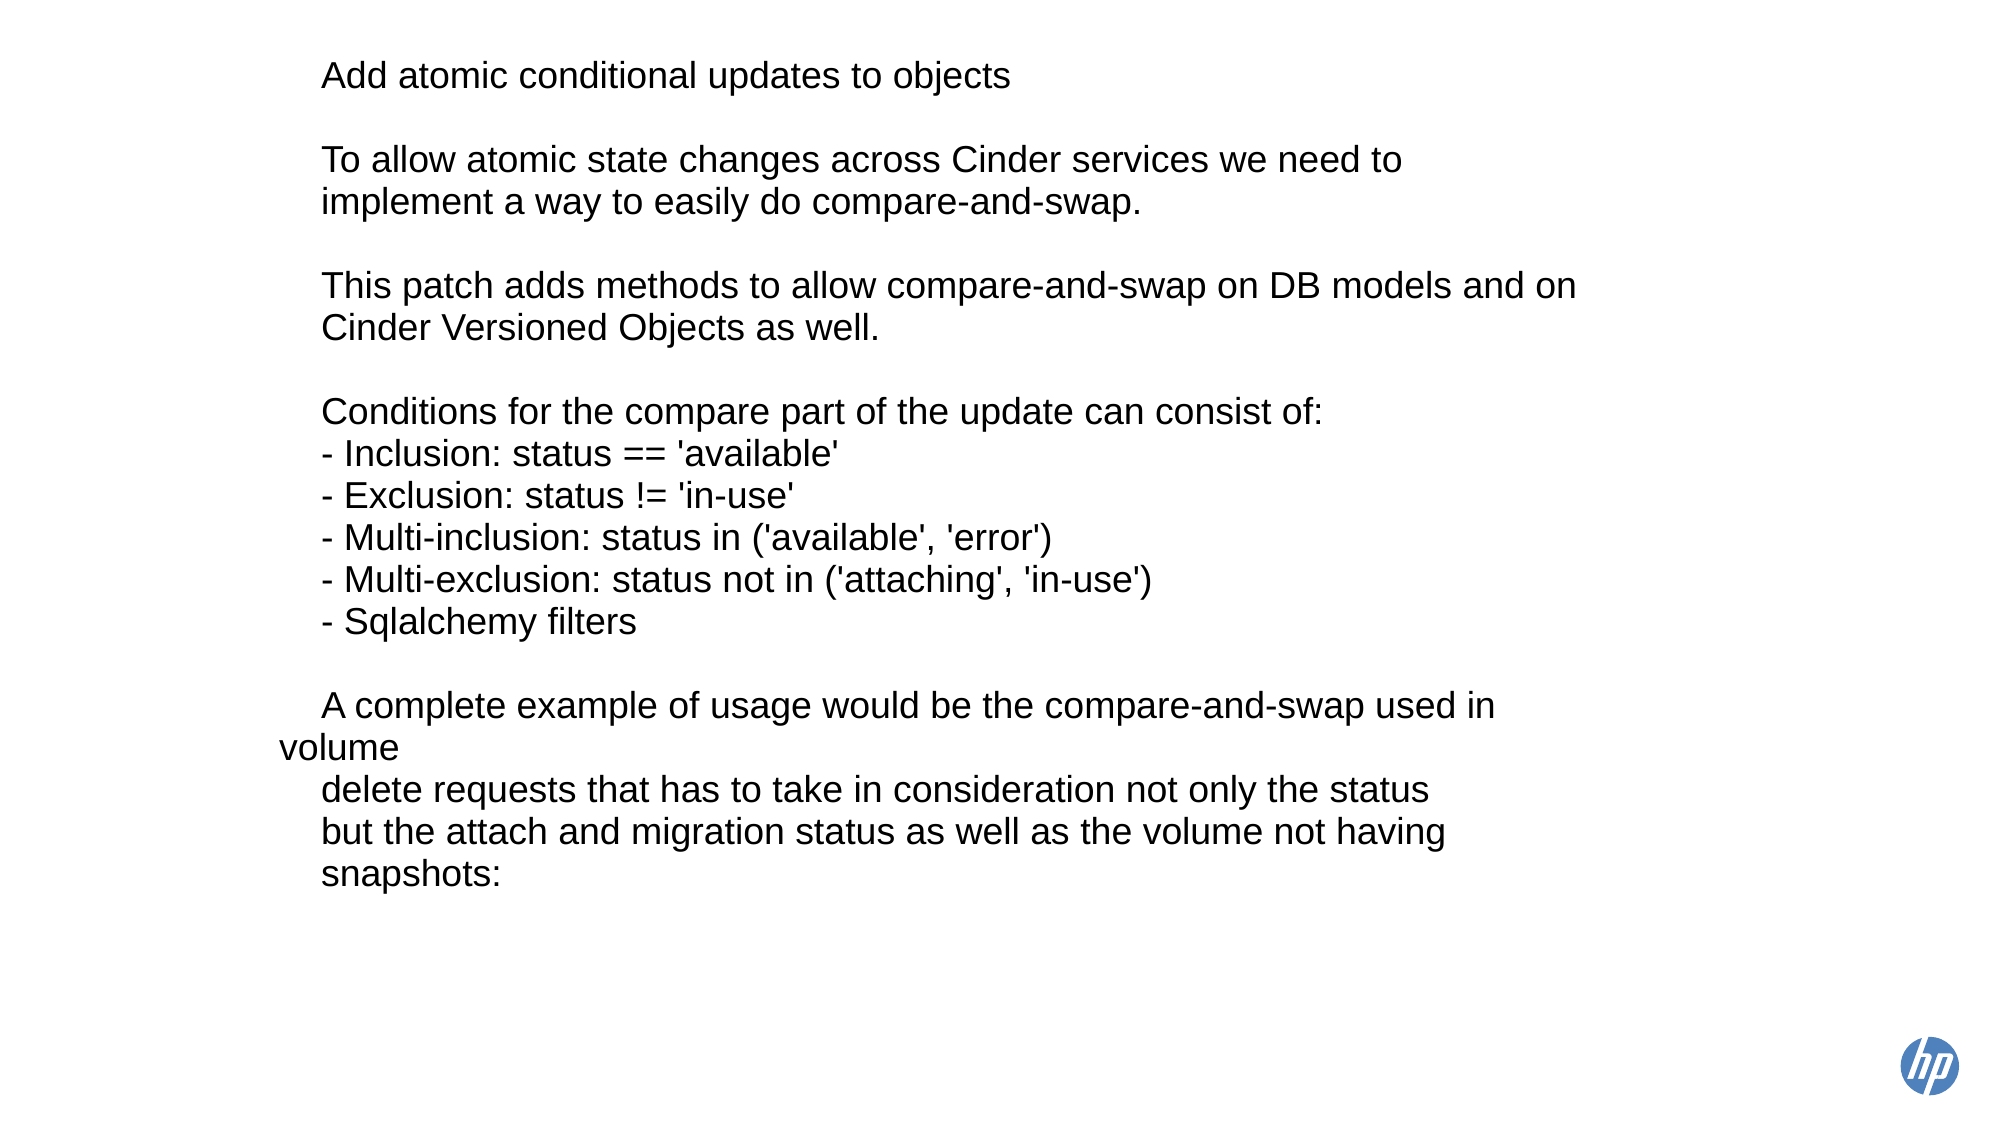

Add atomic conditional updates to objects
 To allow atomic state changes across Cinder services we need to
 implement a way to easily do compare-and-swap.
 This patch adds methods to allow compare-and-swap on DB models and on
 Cinder Versioned Objects as well.
 Conditions for the compare part of the update can consist of:
 - Inclusion: status == 'available'
 - Exclusion: status != 'in-use'
 - Multi-inclusion: status in ('available', 'error')
 - Multi-exclusion: status not in ('attaching', 'in-use')
 - Sqlalchemy filters
 A complete example of usage would be the compare-and-swap used in volume
 delete requests that has to take in consideration not only the status
 but the attach and migration status as well as the volume not having
 snapshots: